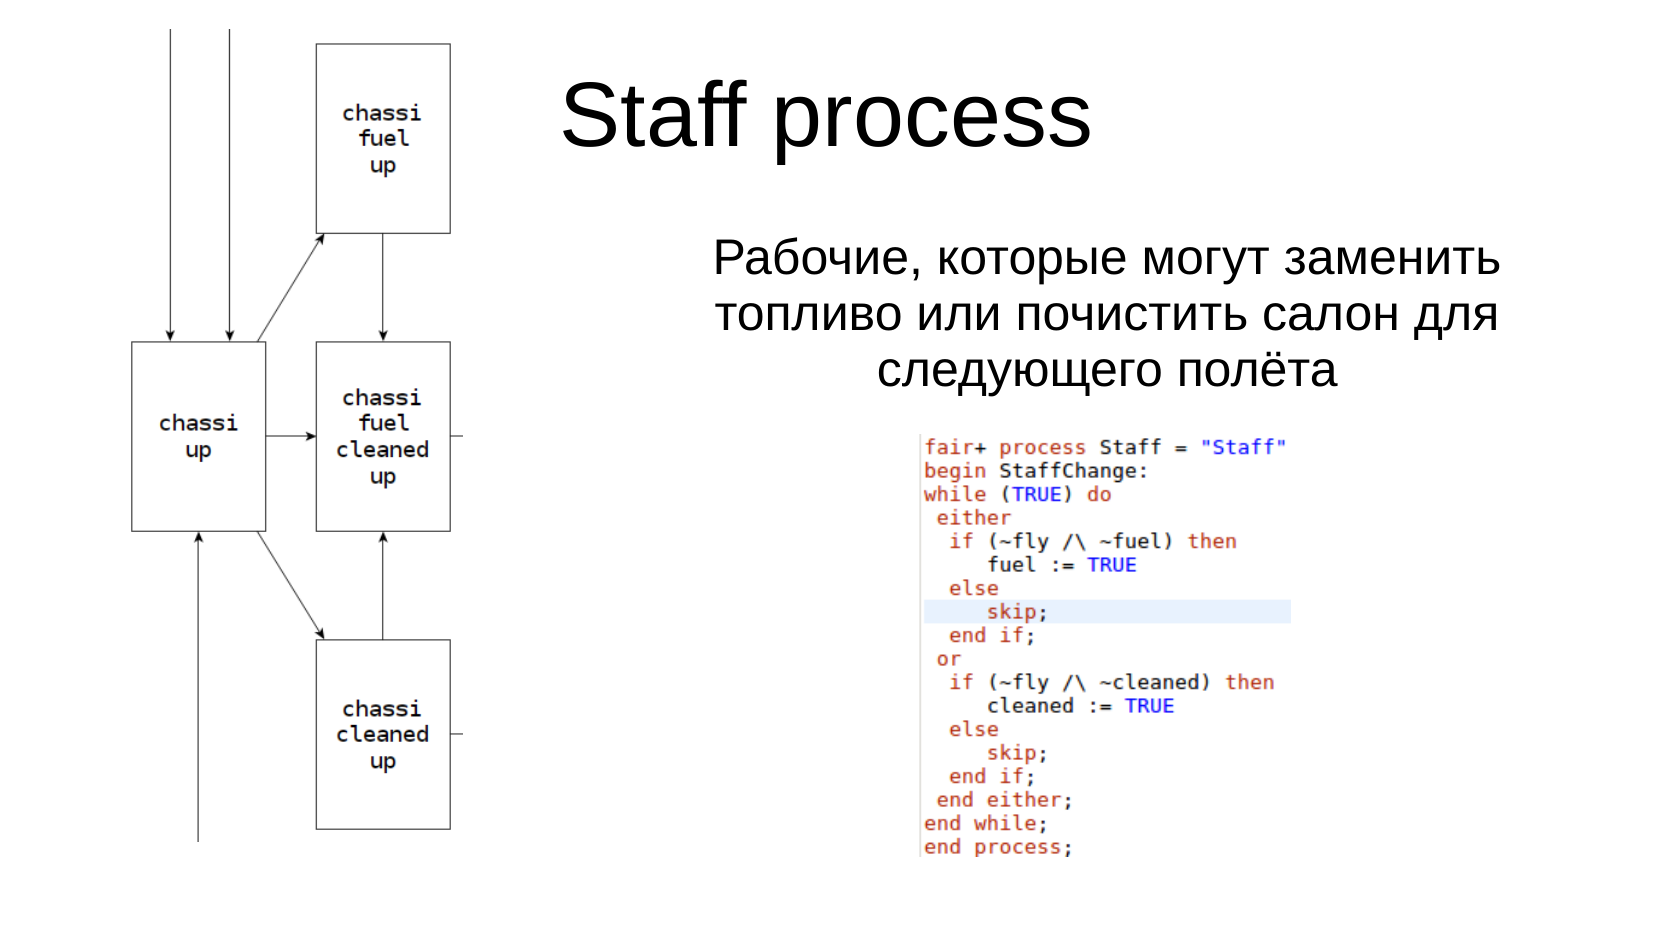

# Staff process
Рабочие, которые могут заменить топливо или почистить салон для следующего полёта